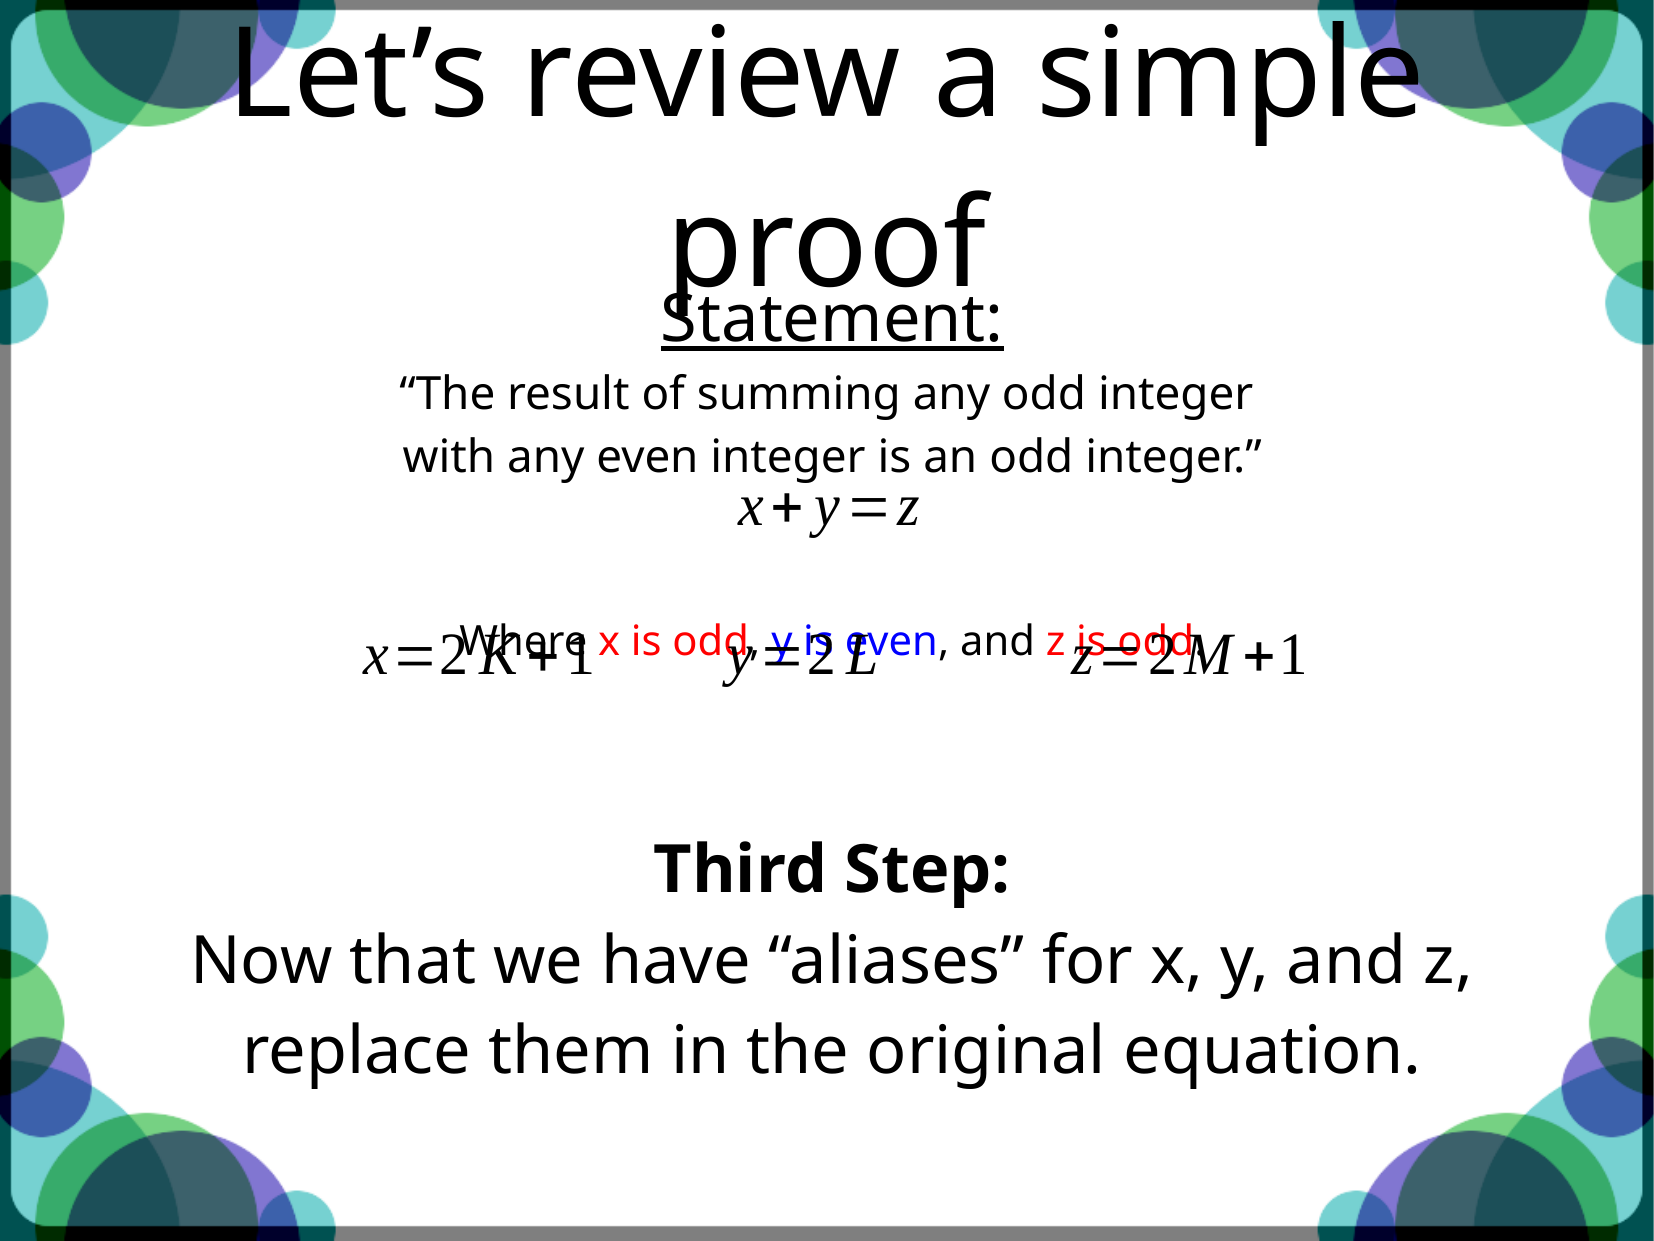

# Let’s review a simple proof
Statement:
“The result of summing any odd integer
with any even integer is an odd integer.”
Where x is odd, y is even, and z is odd.
Third Step:
Now that we have “aliases” for x, y, and z, replace them in the original equation.